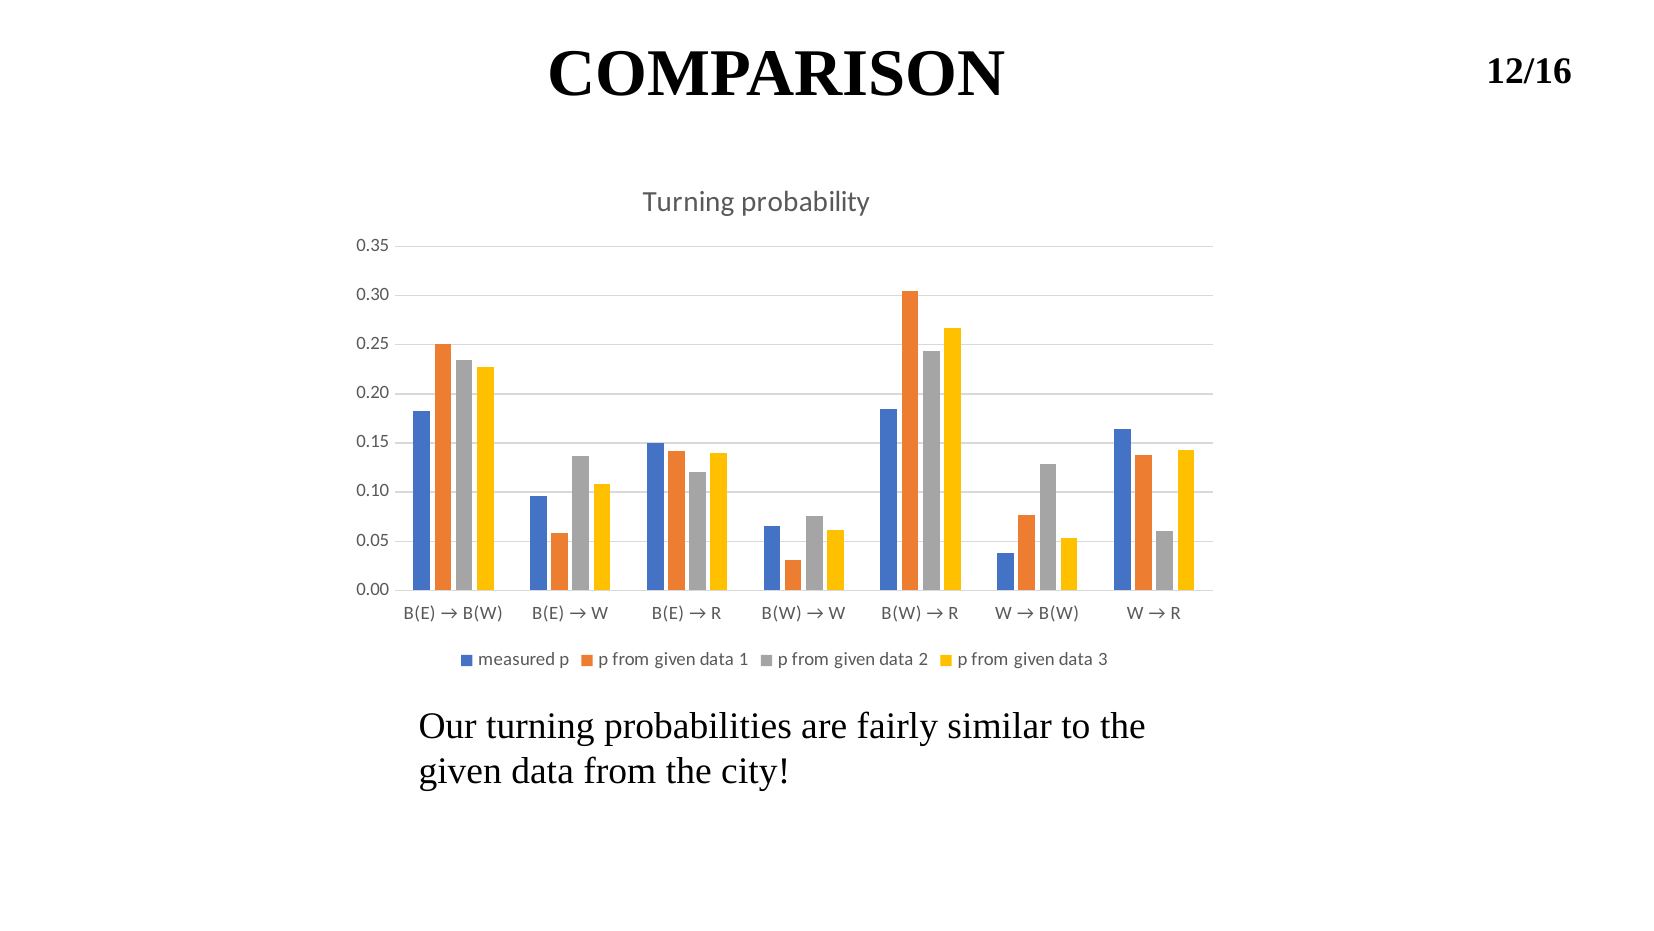

COMPARISON
12/16
### Chart: Turning probability
| Category | measured p | p from given data 1 | p from given data 2 | p from given data 3 |
|---|---|---|---|---|
| B(E) → B(W) | 0.182572614107884 | 0.250544662309368 | 0.233918128654971 | 0.227174849267872 |
| B(E) → W | 0.0964730290456432 | 0.0588235294117647 | 0.1364522417154 | 0.108311800172265 |
| B(E) → R | 0.150414937759336 | 0.14161220043573 | 0.120857699805068 | 0.139965546942291 |
| B(W) → W | 0.0653526970954357 | 0.0305010893246187 | 0.0760233918128655 | 0.0618001722652885 |
| B(W) → R | 0.184647302904564 | 0.305010893246187 | 0.243664717348928 | 0.266795865633075 |
| W → B(W) | 0.0383817427385892 | 0.0762527233115468 | 0.128654970760234 | 0.0534022394487511 |
| W → R | 0.163900414937759 | 0.137254901960784 | 0.0604288499025341 | 0.142549526270457 |Our turning probabilities are fairly similar to the given data from the city!